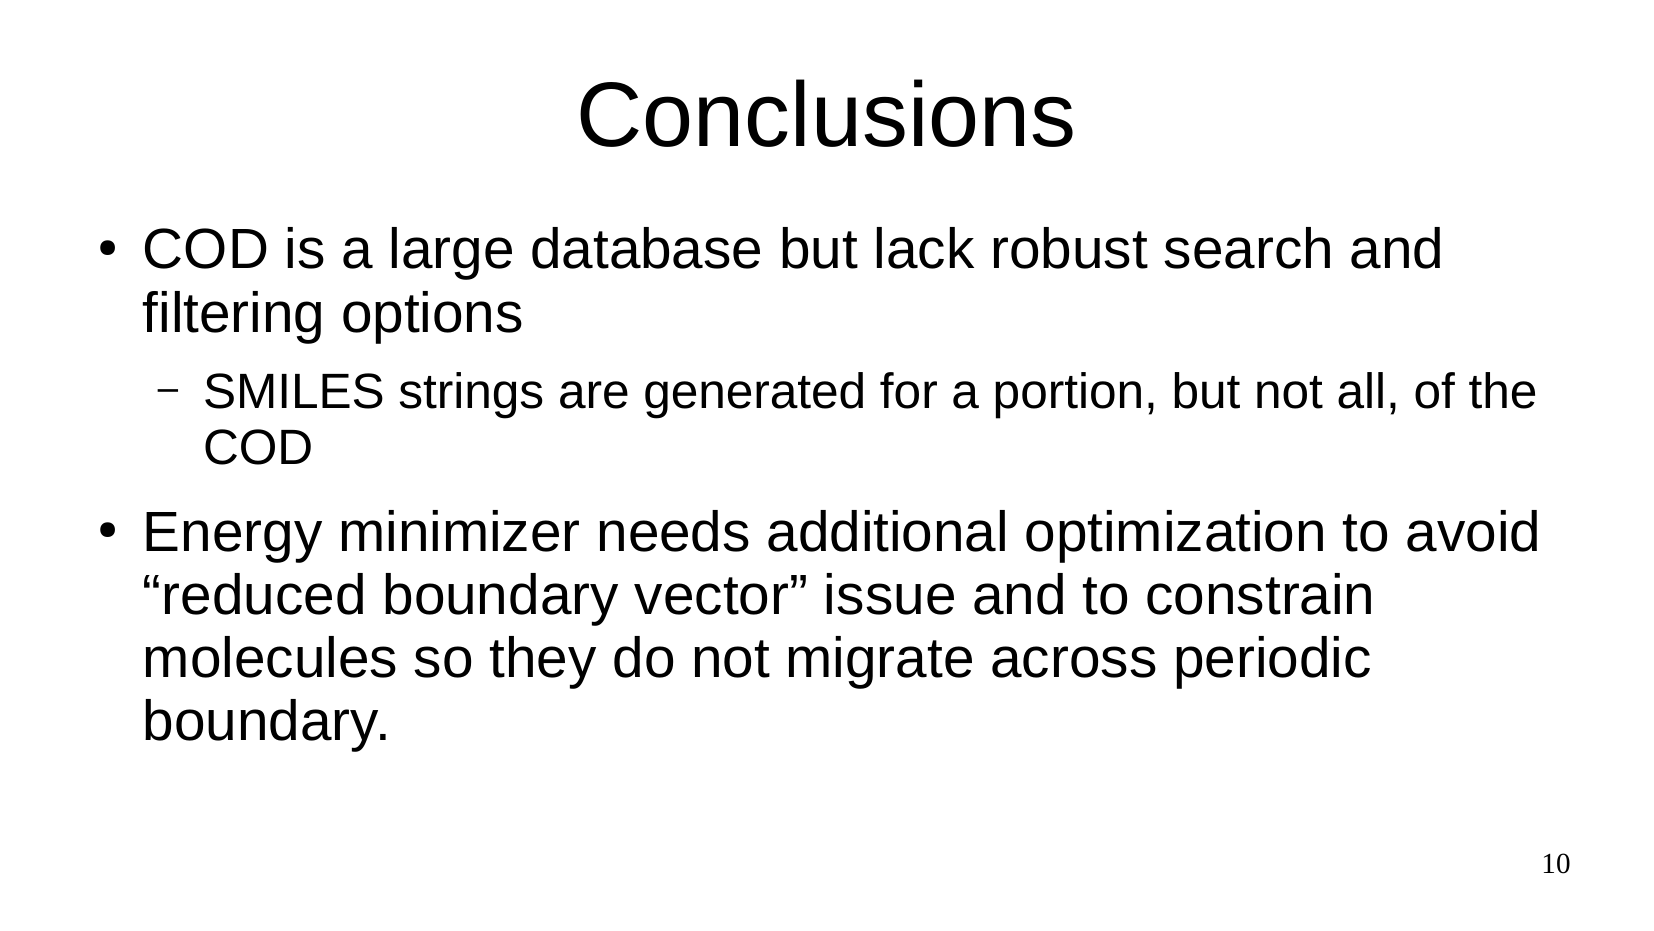

# Conclusions
COD is a large database but lack robust search and filtering options
SMILES strings are generated for a portion, but not all, of the COD
Energy minimizer needs additional optimization to avoid “reduced boundary vector” issue and to constrain molecules so they do not migrate across periodic boundary.
10